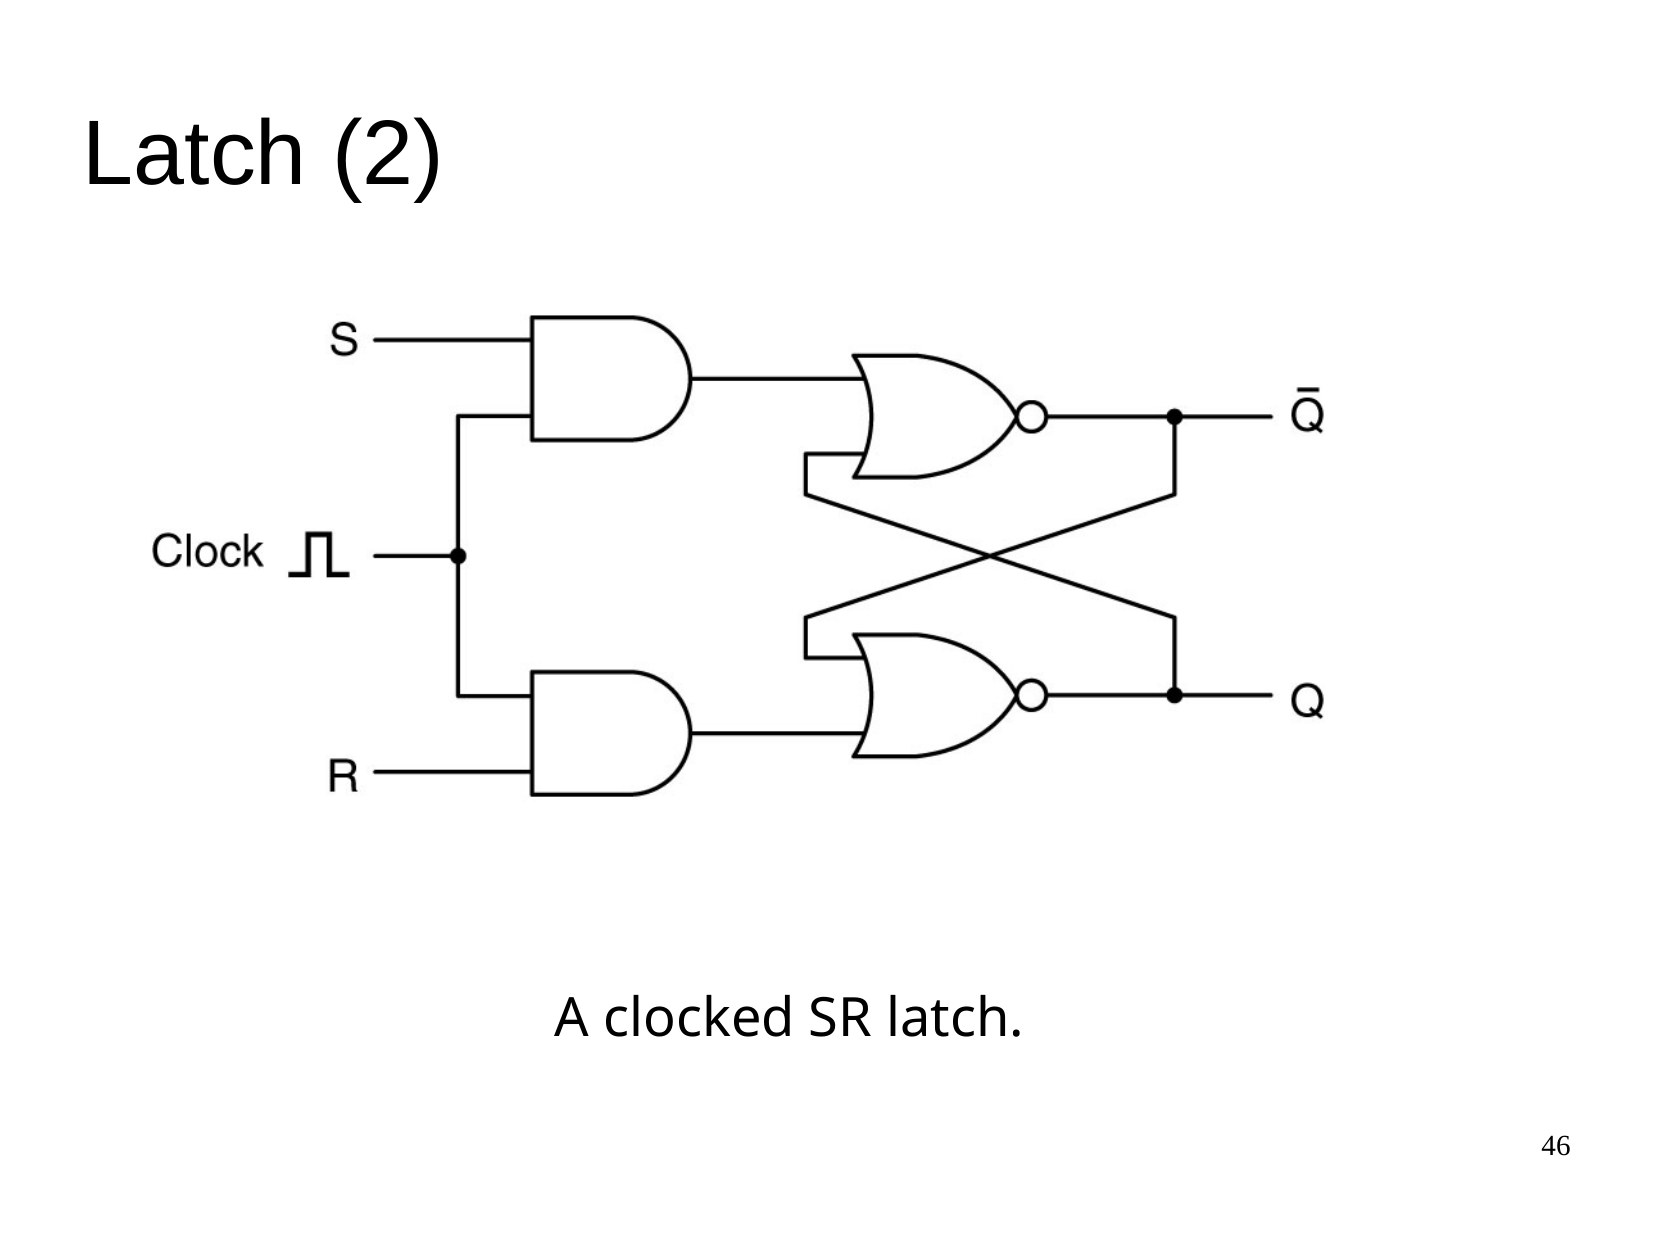

# Latch (2)
A clocked SR latch.
46